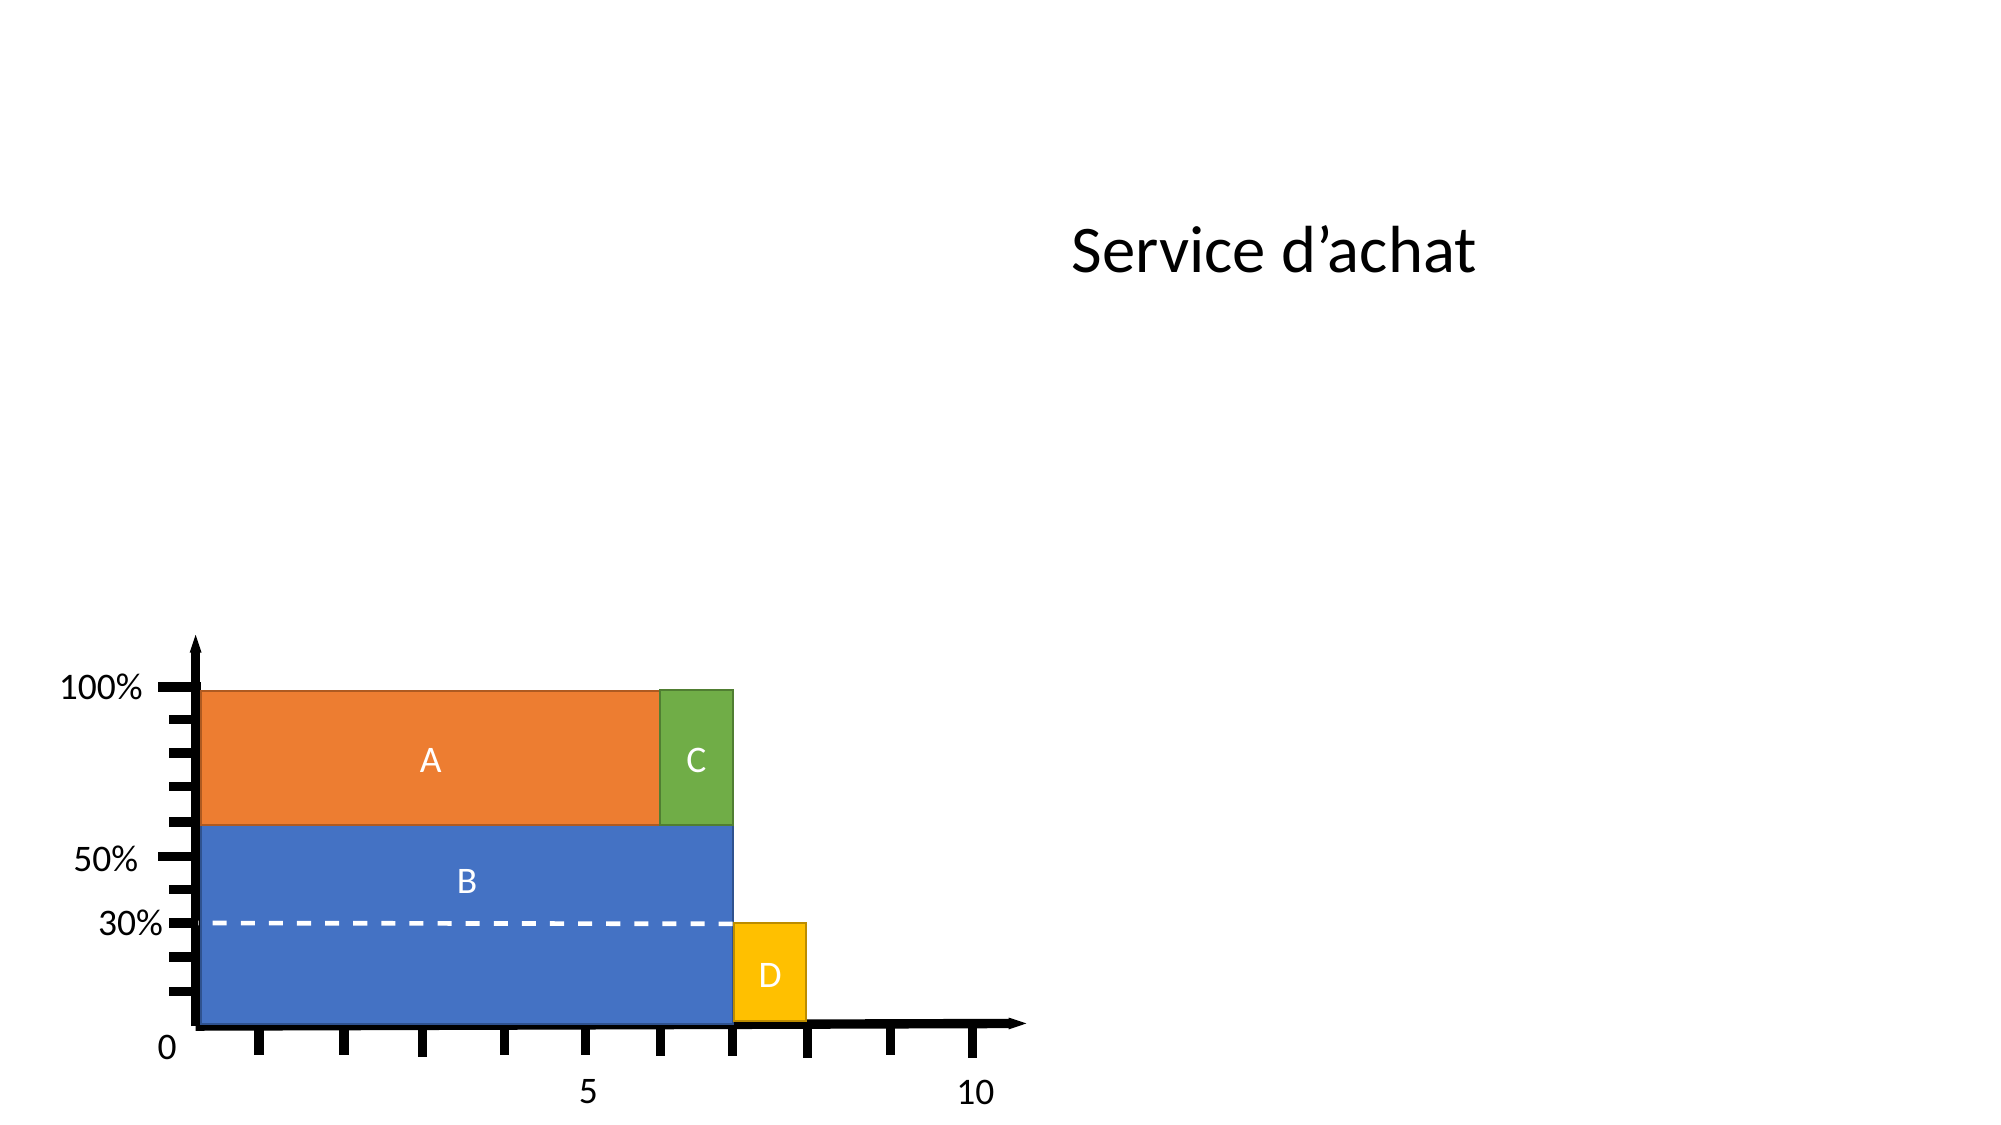

Service d’achat
100%
C
A
B
50%
30%
D
0
5
10